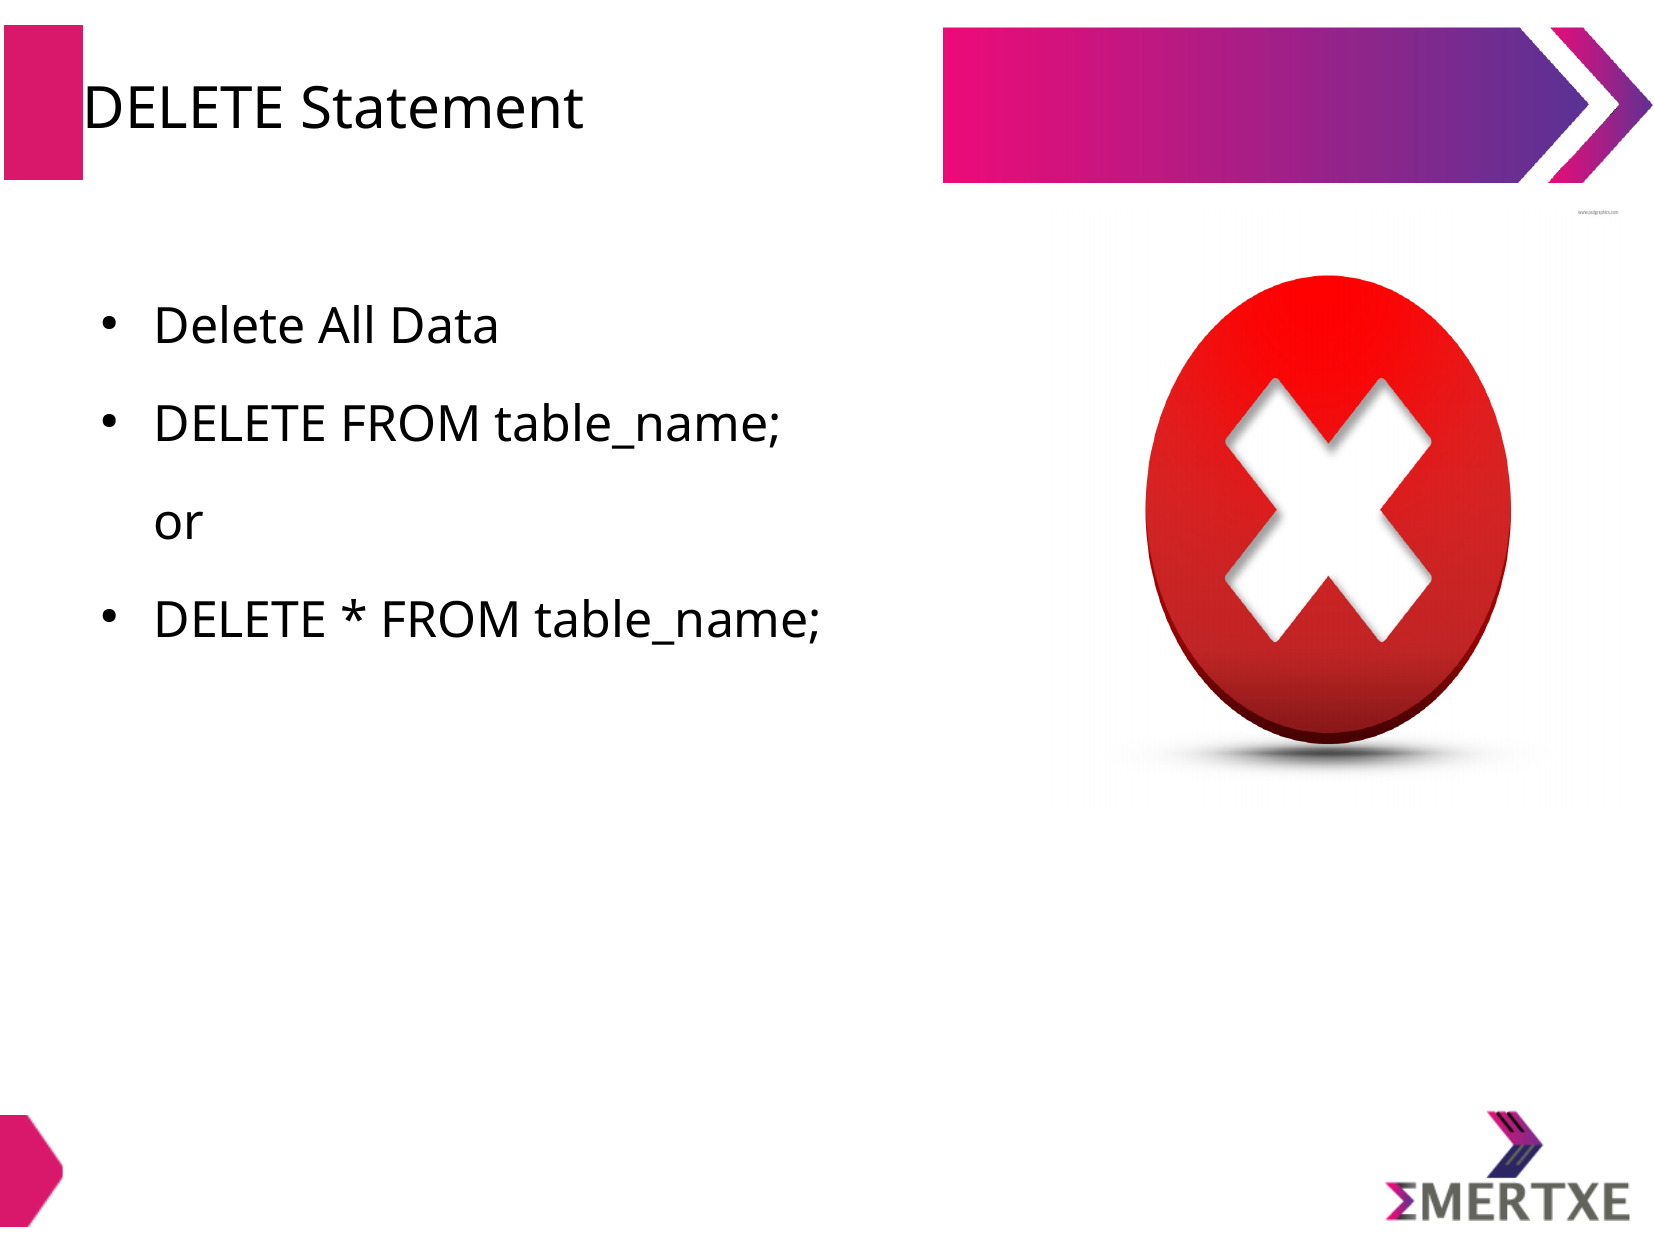

# DELETE Statement
Delete All Data
DELETE FROM table_name;
or
DELETE * FROM table_name;